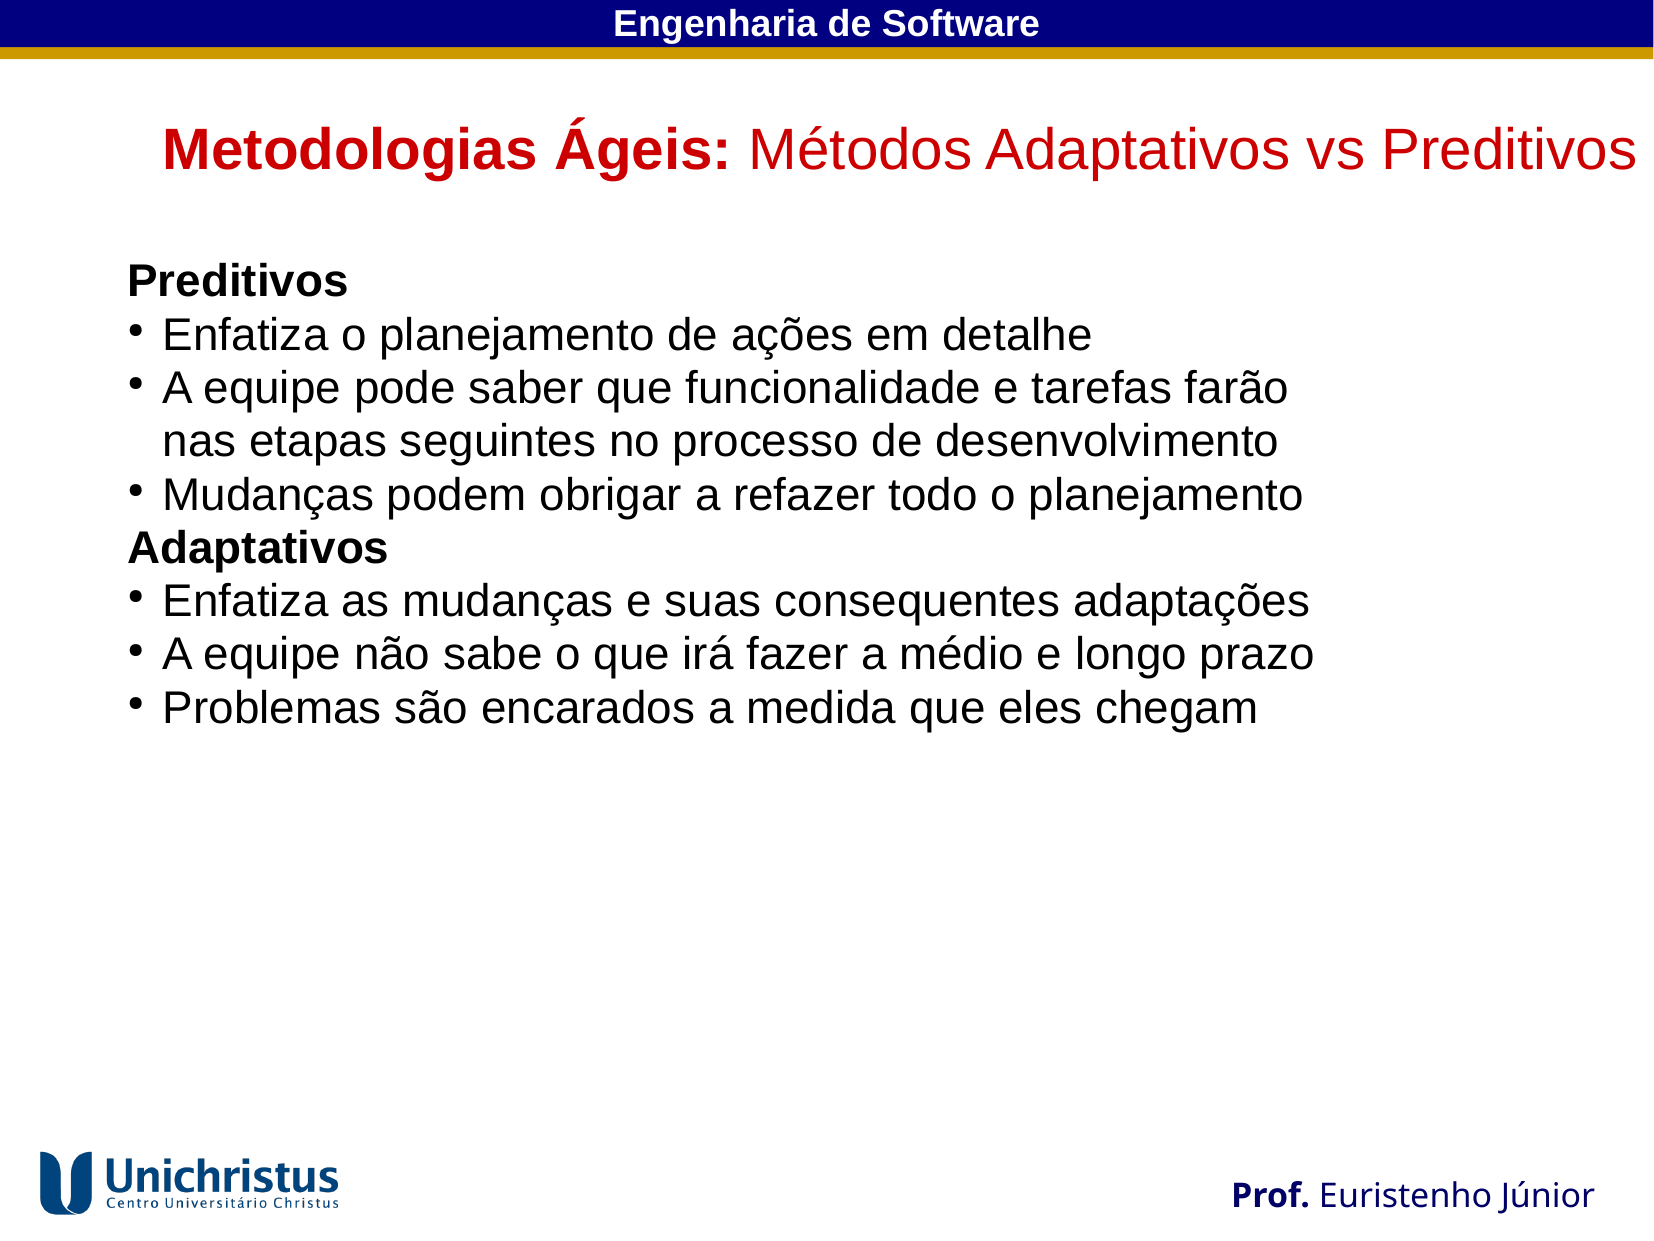

Engenharia de Software
Metodologias Ágeis: Métodos Adaptativos vs Preditivos
Preditivos
Enfatiza o planejamento de ações em detalhe
A equipe pode saber que funcionalidade e tarefas farão
nas etapas seguintes no processo de desenvolvimento
Mudanças podem obrigar a refazer todo o planejamento
Adaptativos
Enfatiza as mudanças e suas consequentes adaptações
A equipe não sabe o que irá fazer a médio e longo prazo
Problemas são encarados a medida que eles chegam
Prof. Euristenho Júnior